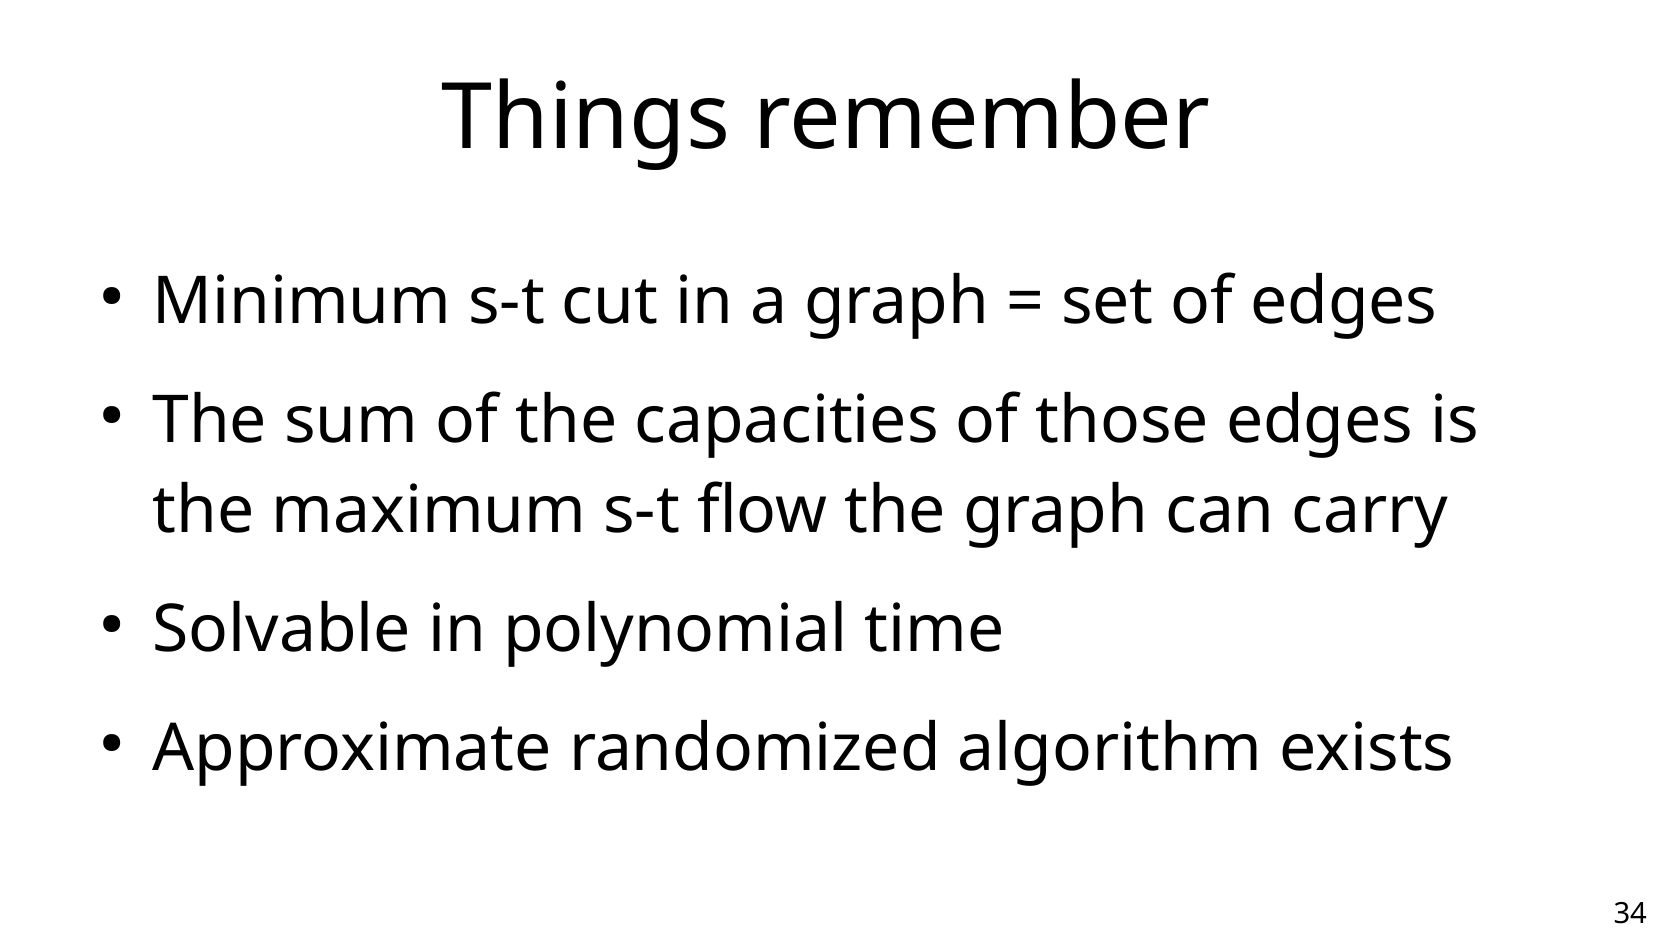

# Things remember
Minimum s-t cut in a graph = set of edges
The sum of the capacities of those edges is the maximum s-t flow the graph can carry
Solvable in polynomial time
Approximate randomized algorithm exists
34